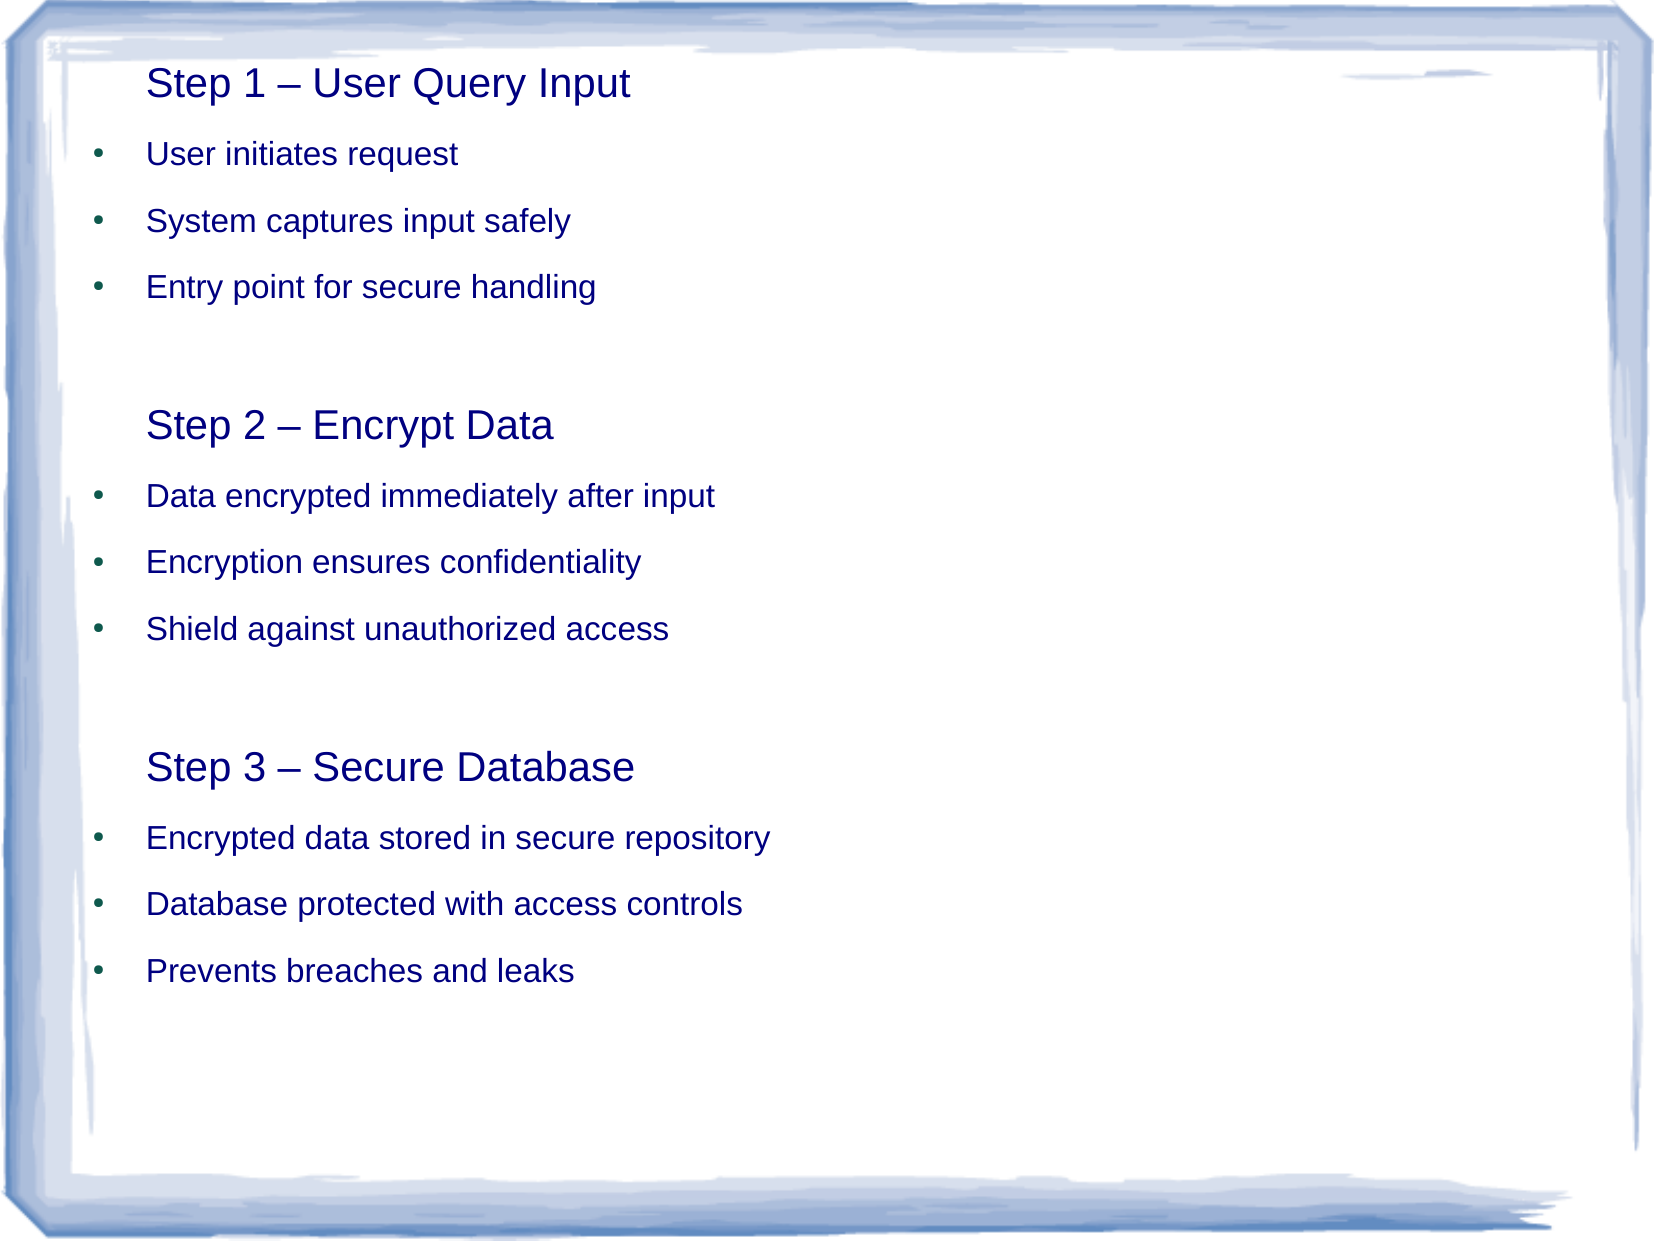

# Step 1 – User Query Input
User initiates request
System captures input safely
Entry point for secure handling
Step 2 – Encrypt Data
Data encrypted immediately after input
Encryption ensures confidentiality
Shield against unauthorized access
Step 3 – Secure Database
Encrypted data stored in secure repository
Database protected with access controls
Prevents breaches and leaks